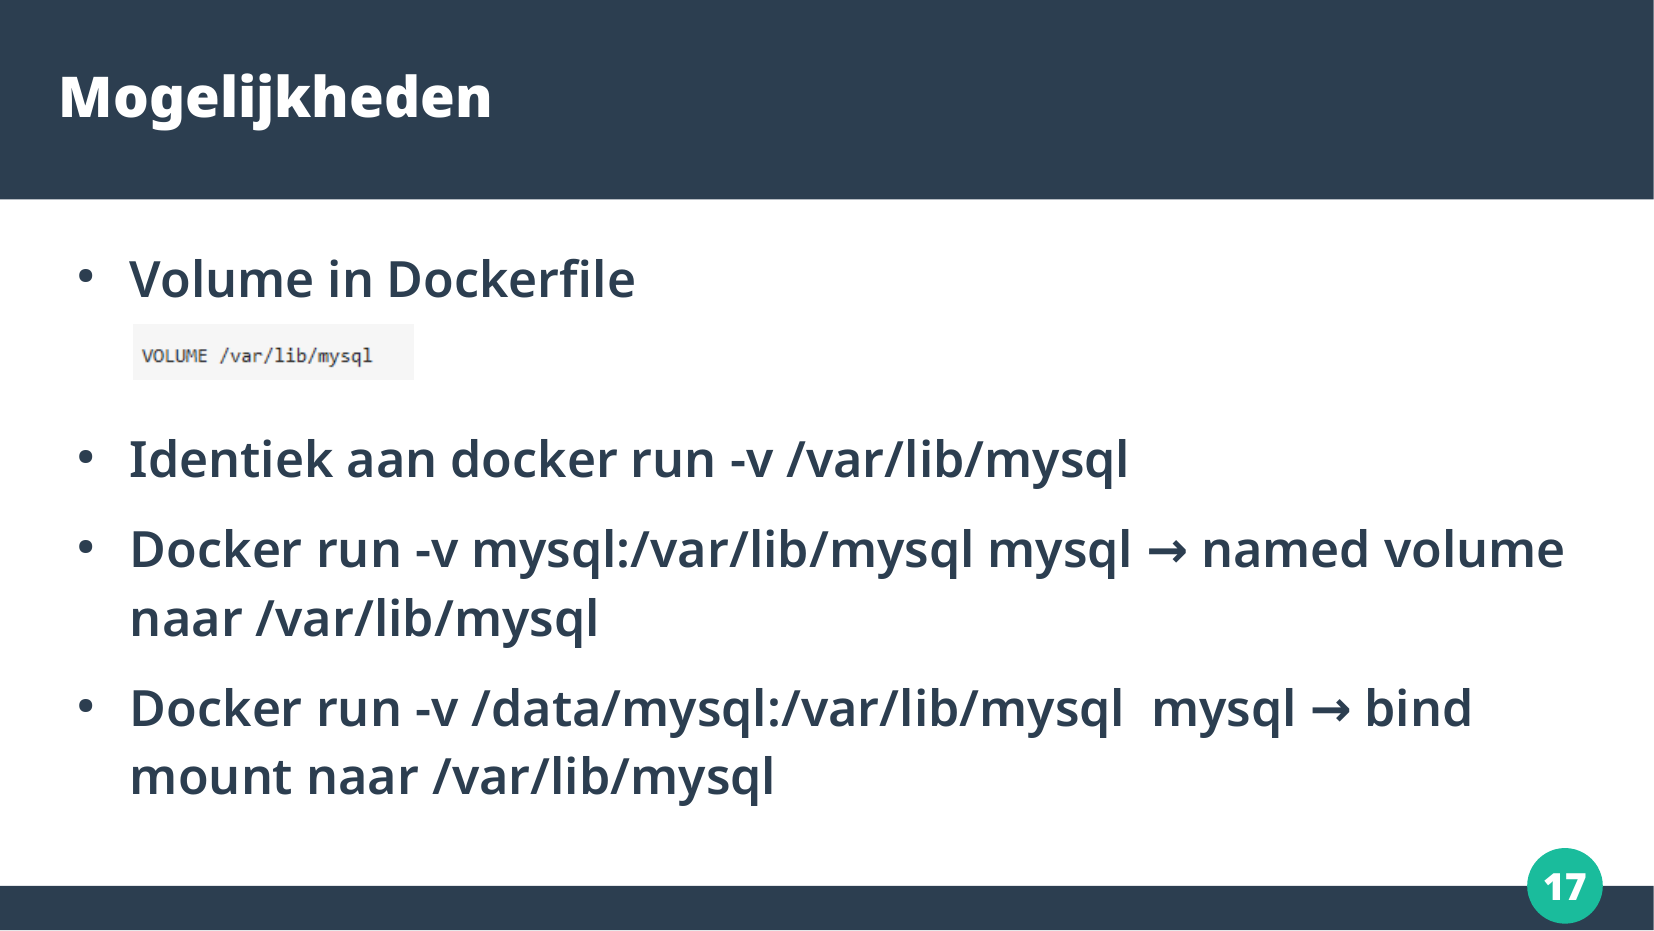

# Mogelijkheden
Volume in Dockerfile
Identiek aan docker run -v /var/lib/mysql
Docker run -v mysql:/var/lib/mysql mysql → named volume naar /var/lib/mysql
Docker run -v /data/mysql:/var/lib/mysql mysql → bind mount naar /var/lib/mysql